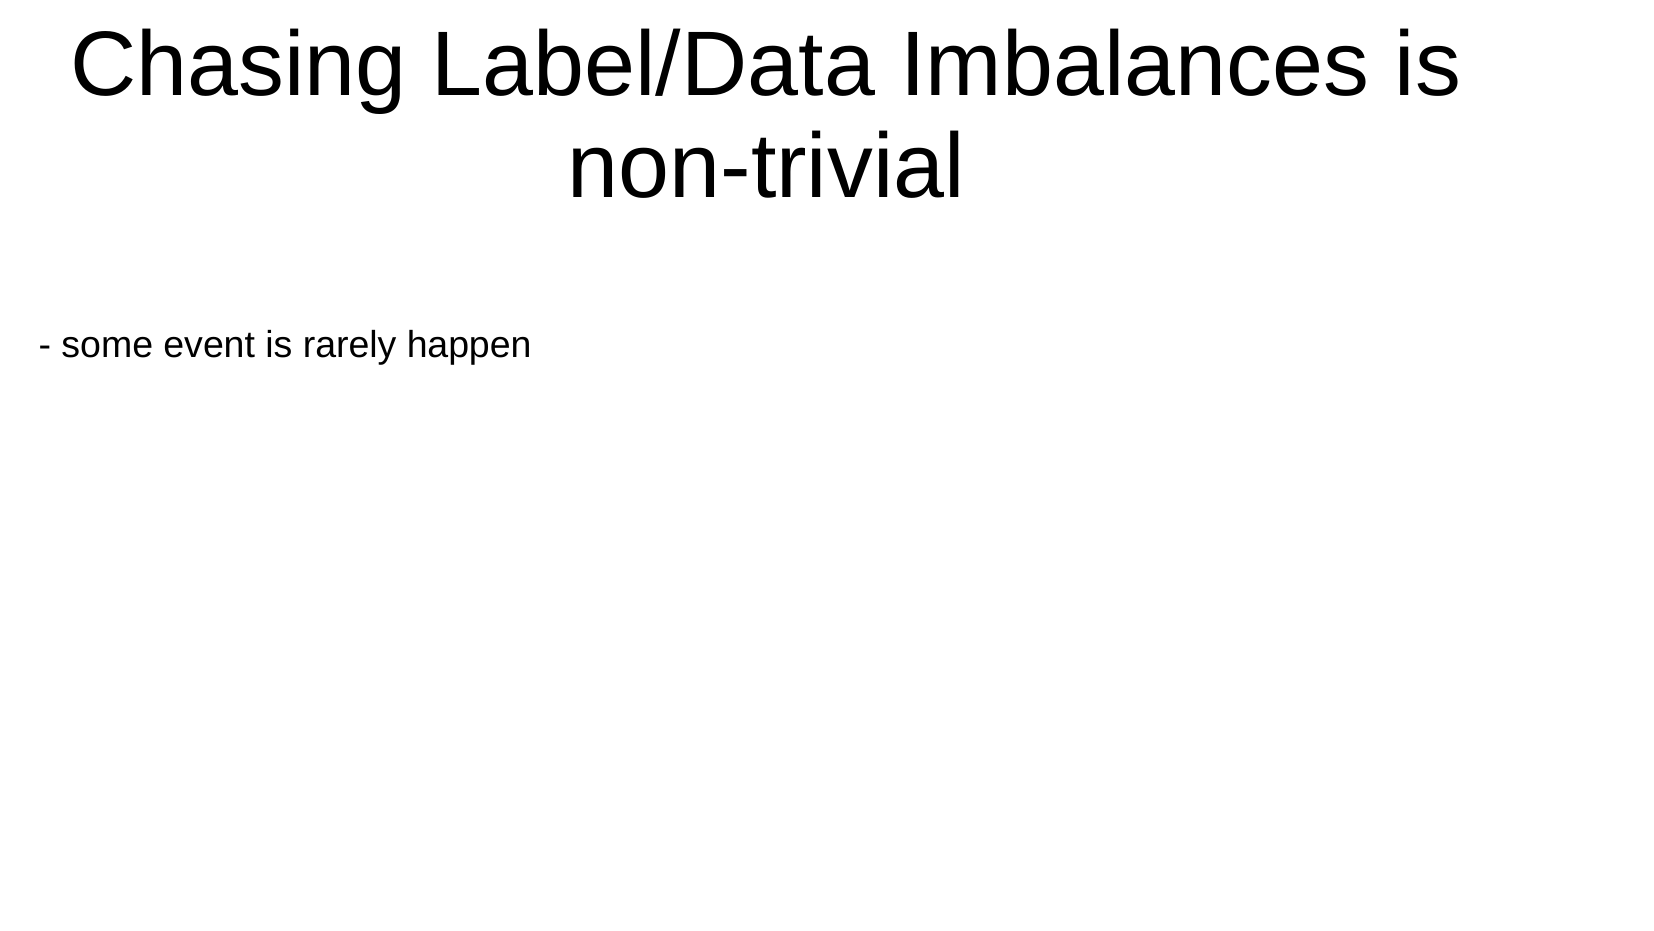

# Chasing Label/Data Imbalances is non-trivial
- some event is rarely happen